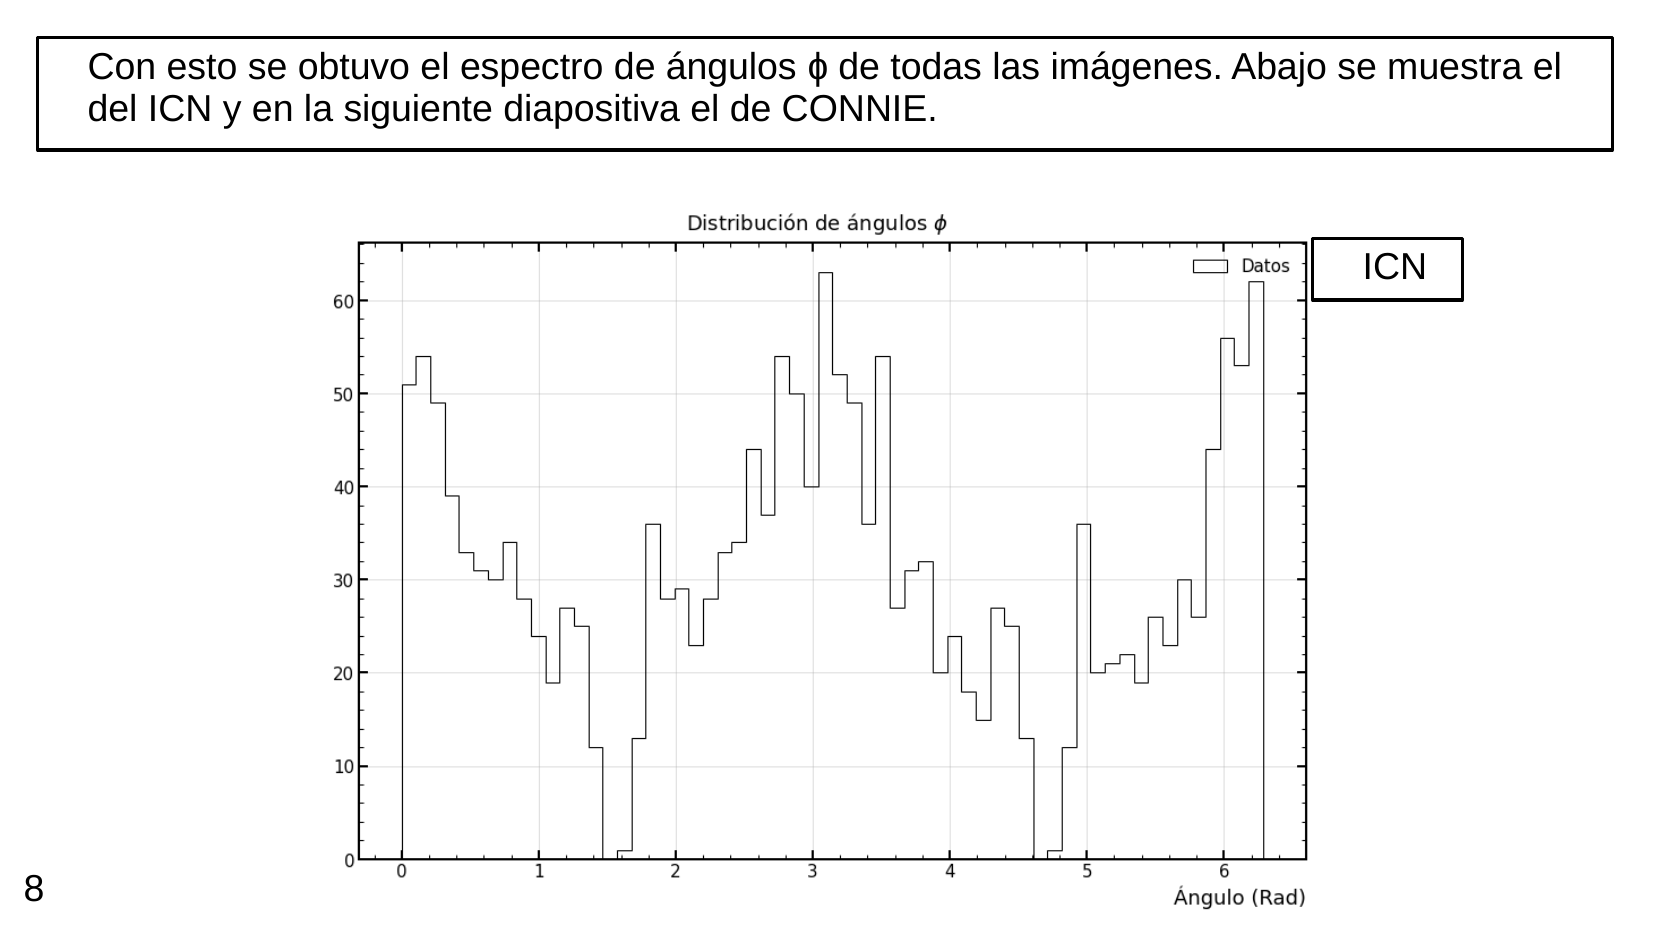

Con esto se obtuvo el espectro de ángulos ɸ de todas las imágenes. Abajo se muestra el del ICN y en la siguiente diapositiva el de CONNIE.
ICN